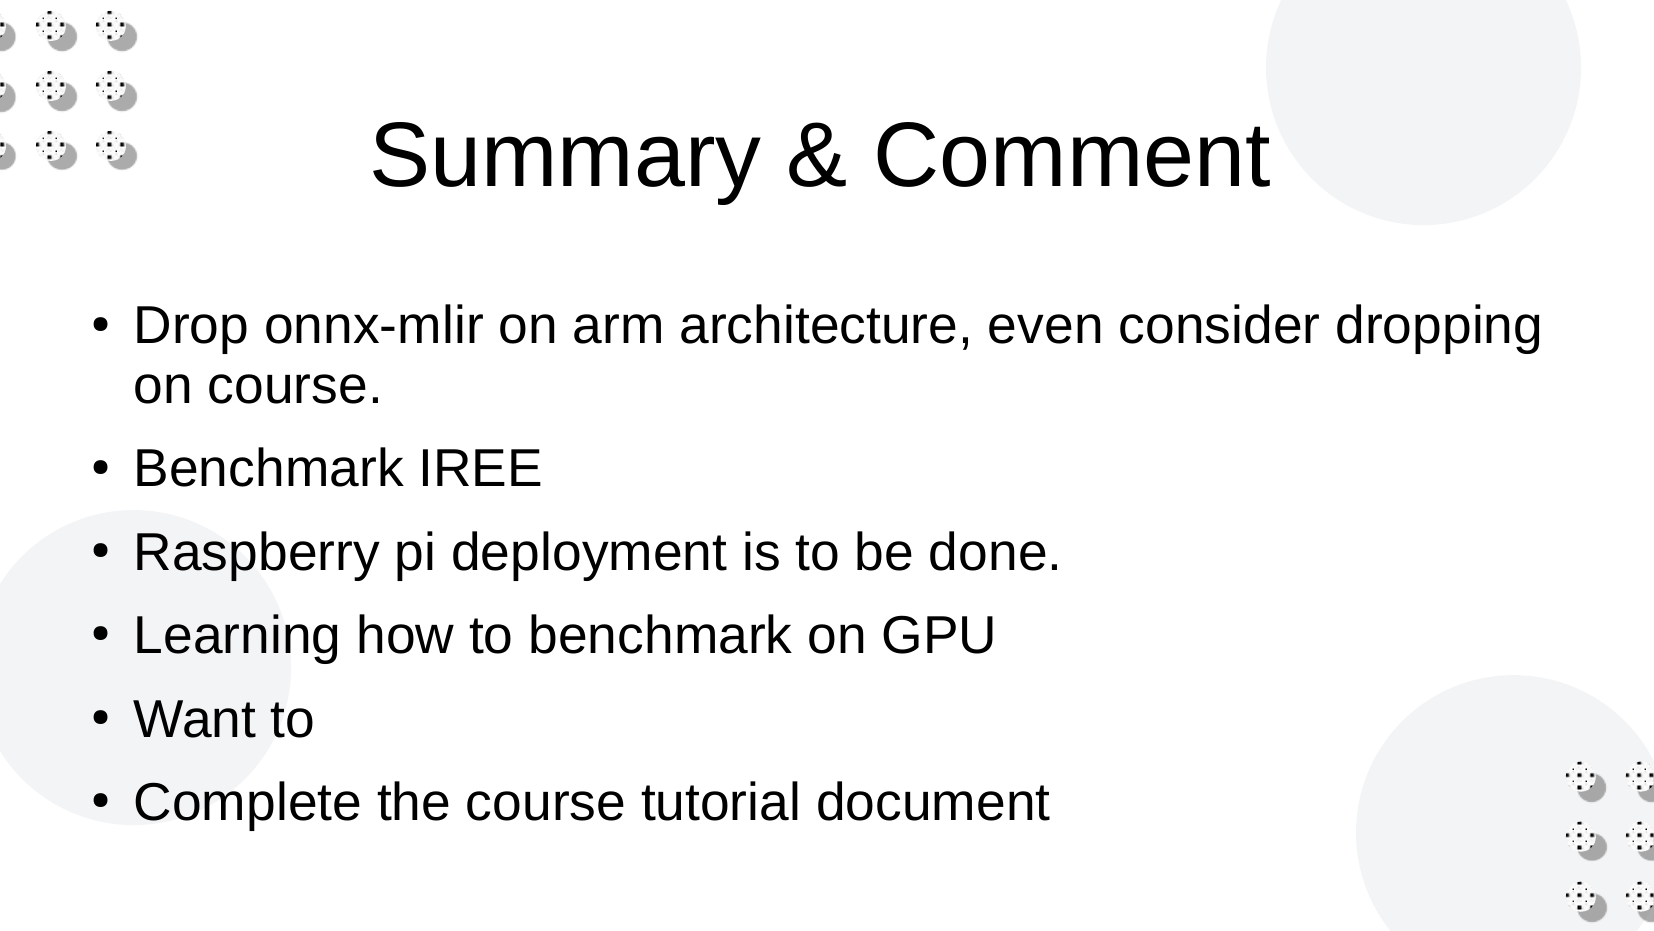

# Summary & Comment
Drop onnx-mlir on arm architecture, even consider dropping on course.
Benchmark IREE
Raspberry pi deployment is to be done.
Learning how to benchmark on GPU
Want to
Complete the course tutorial document